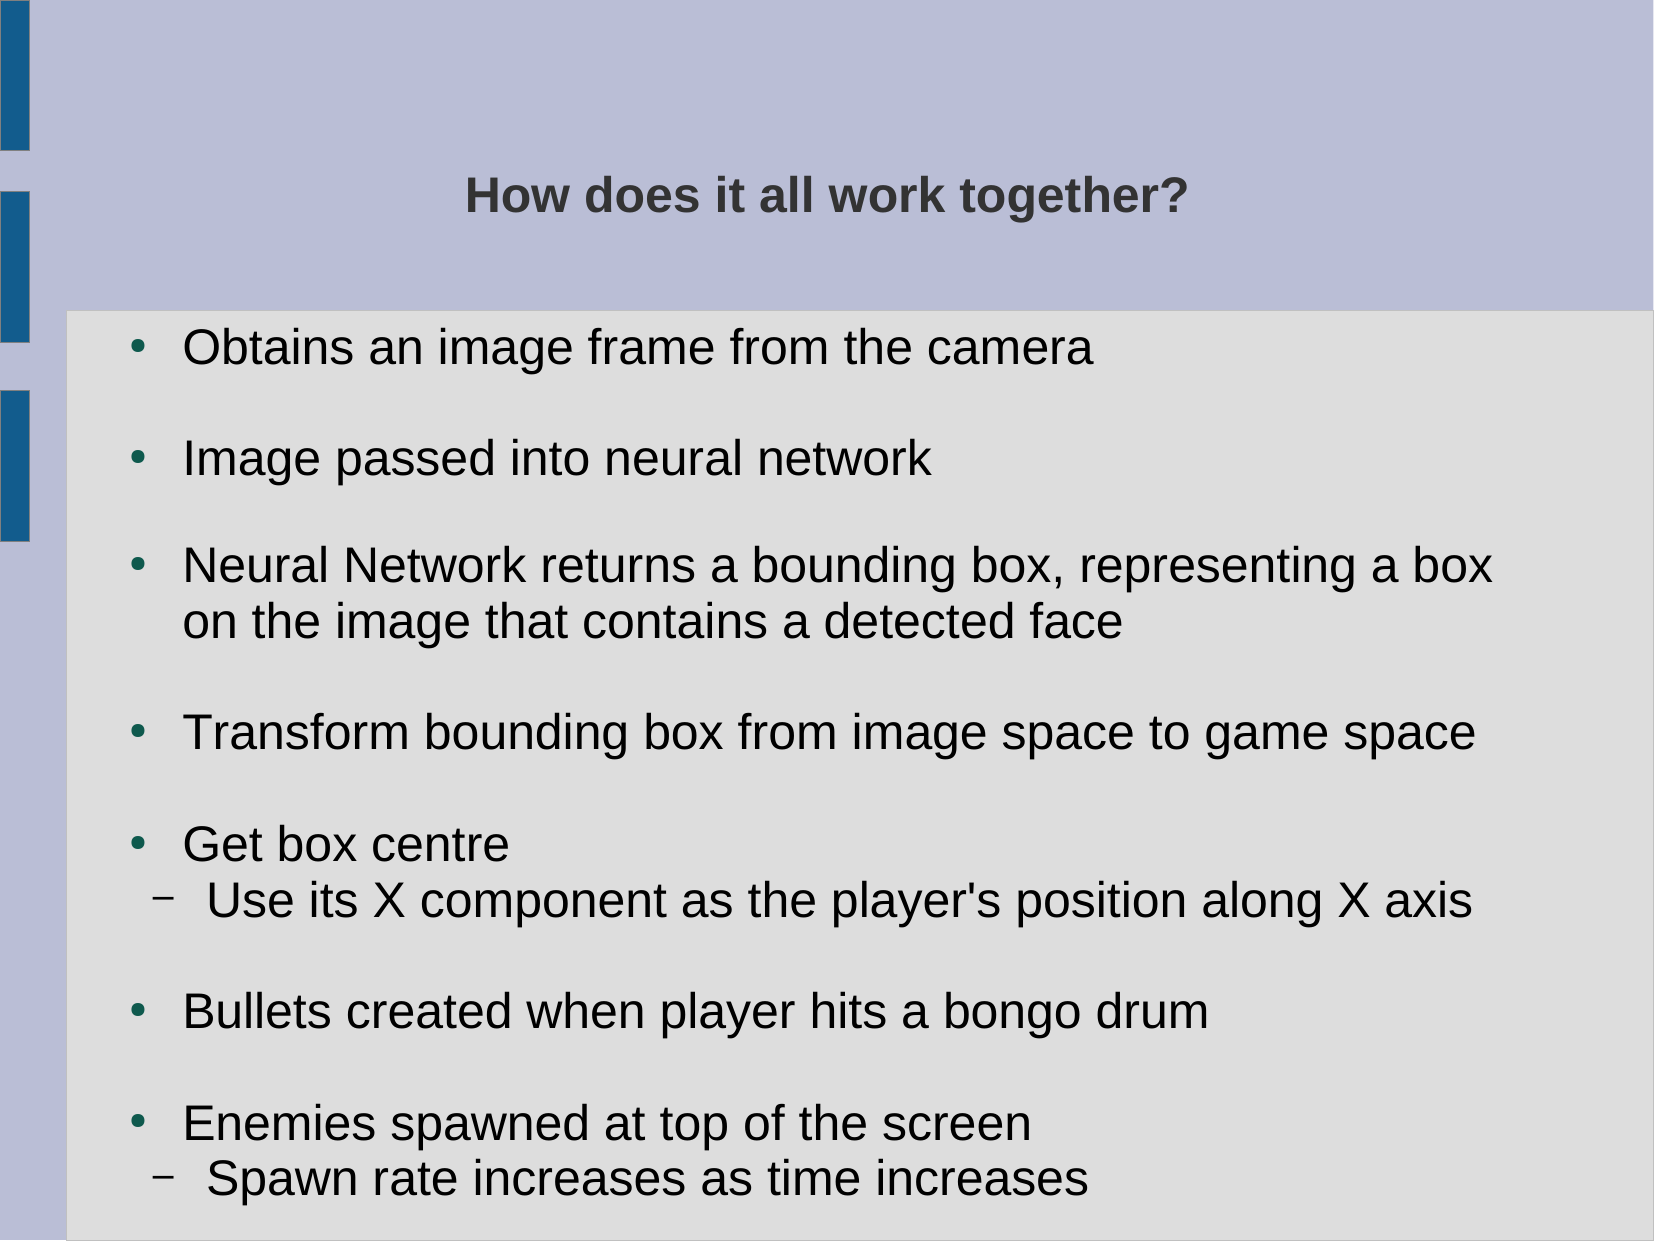

# How does it all work together?
Obtains an image frame from the camera
Image passed into neural network
Neural Network returns a bounding box, representing a box on the image that contains a detected face
Transform bounding box from image space to game space
Get box centre
Use its X component as the player's position along X axis
Bullets created when player hits a bongo drum
Enemies spawned at top of the screen
Spawn rate increases as time increases